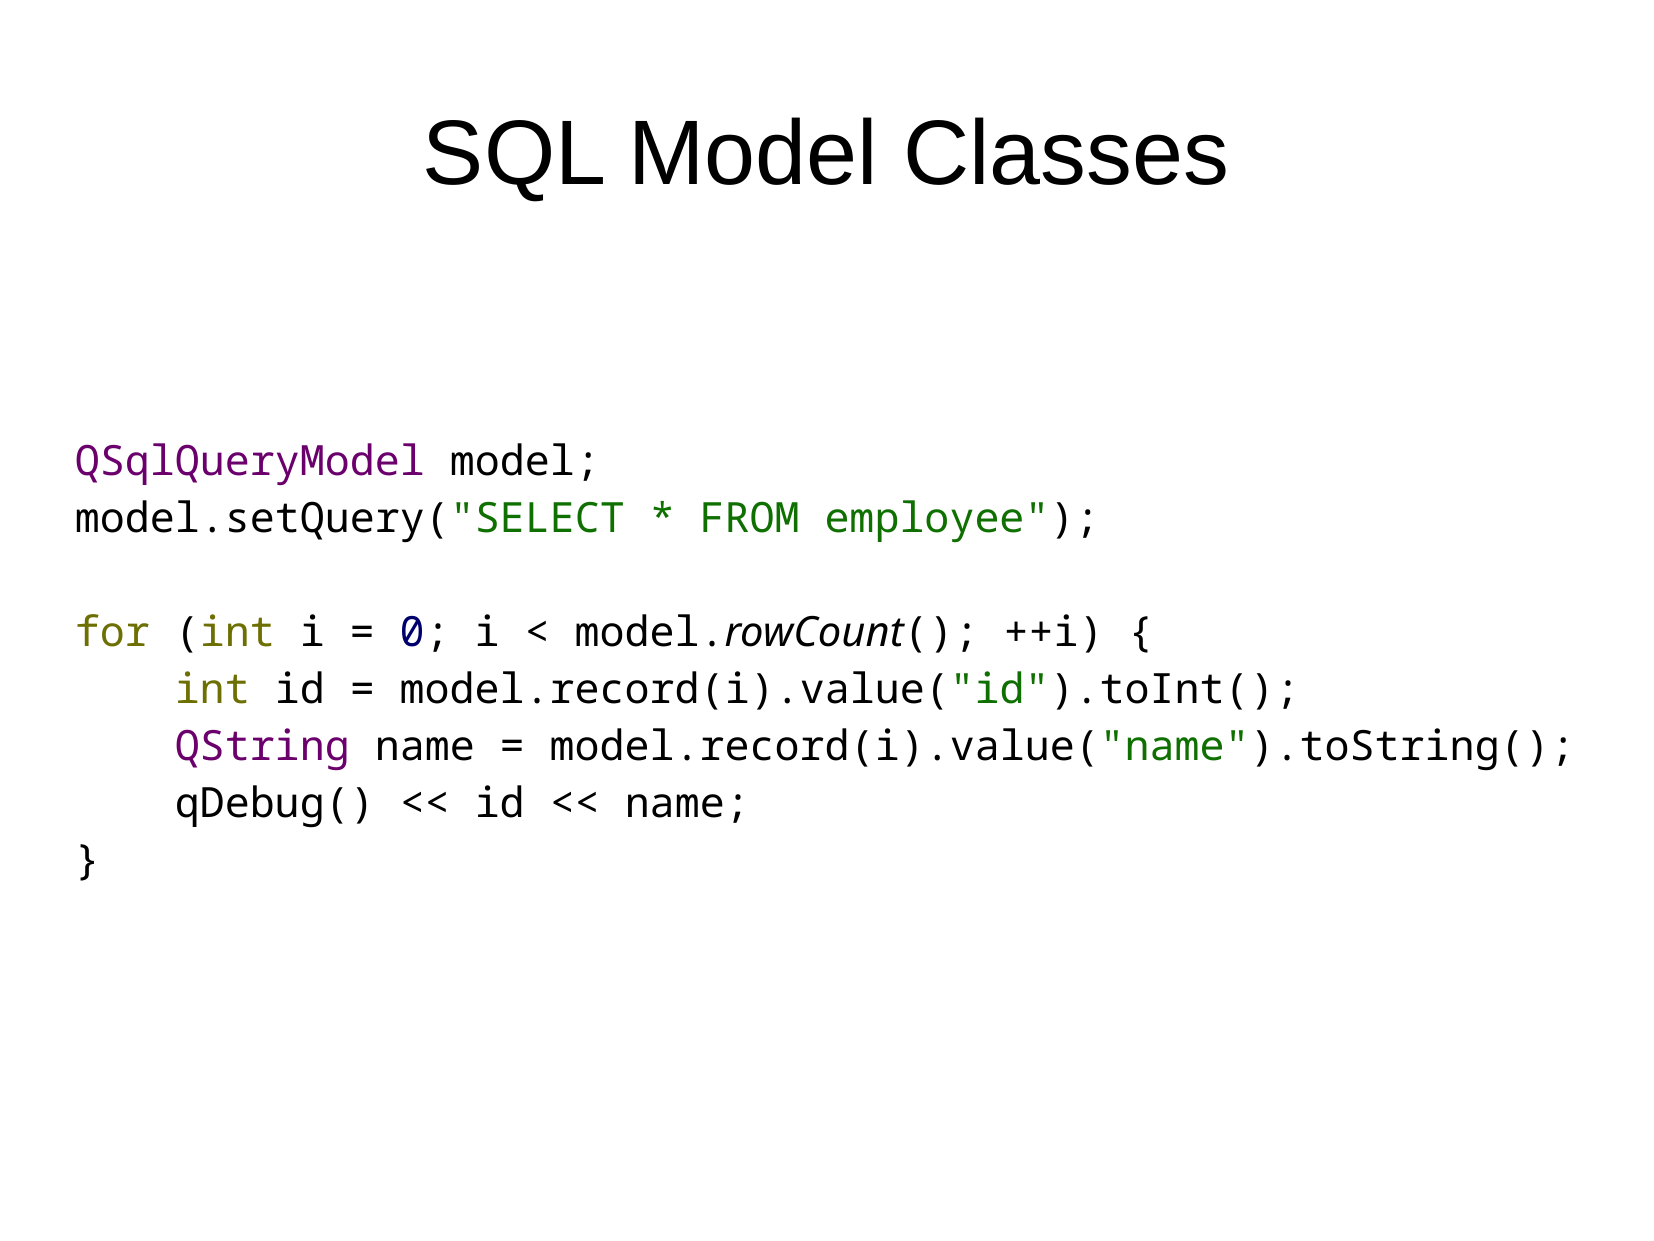

# SQL Model Classes
QSqlQueryModel model;
model.setQuery("SELECT * FROM employee");
for (int i = 0; i < model.rowCount(); ++i) {
 int id = model.record(i).value("id").toInt();
 QString name = model.record(i).value("name").toString();
 qDebug() << id << name;
}